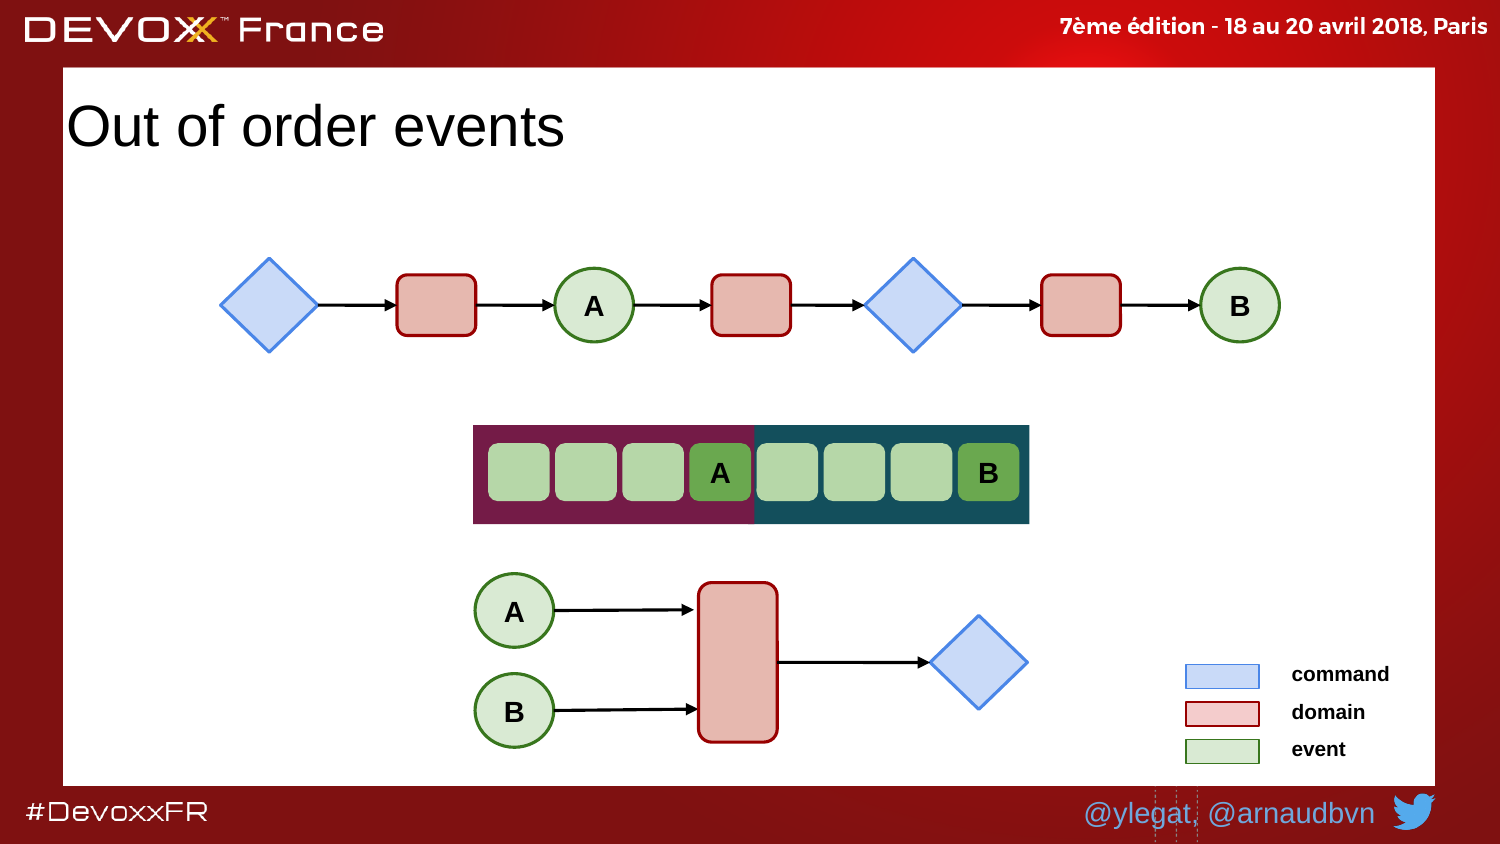

# Out of order events
A
B
A
B
A
command
B
domain
event
@ylegat, @arnaudbvn